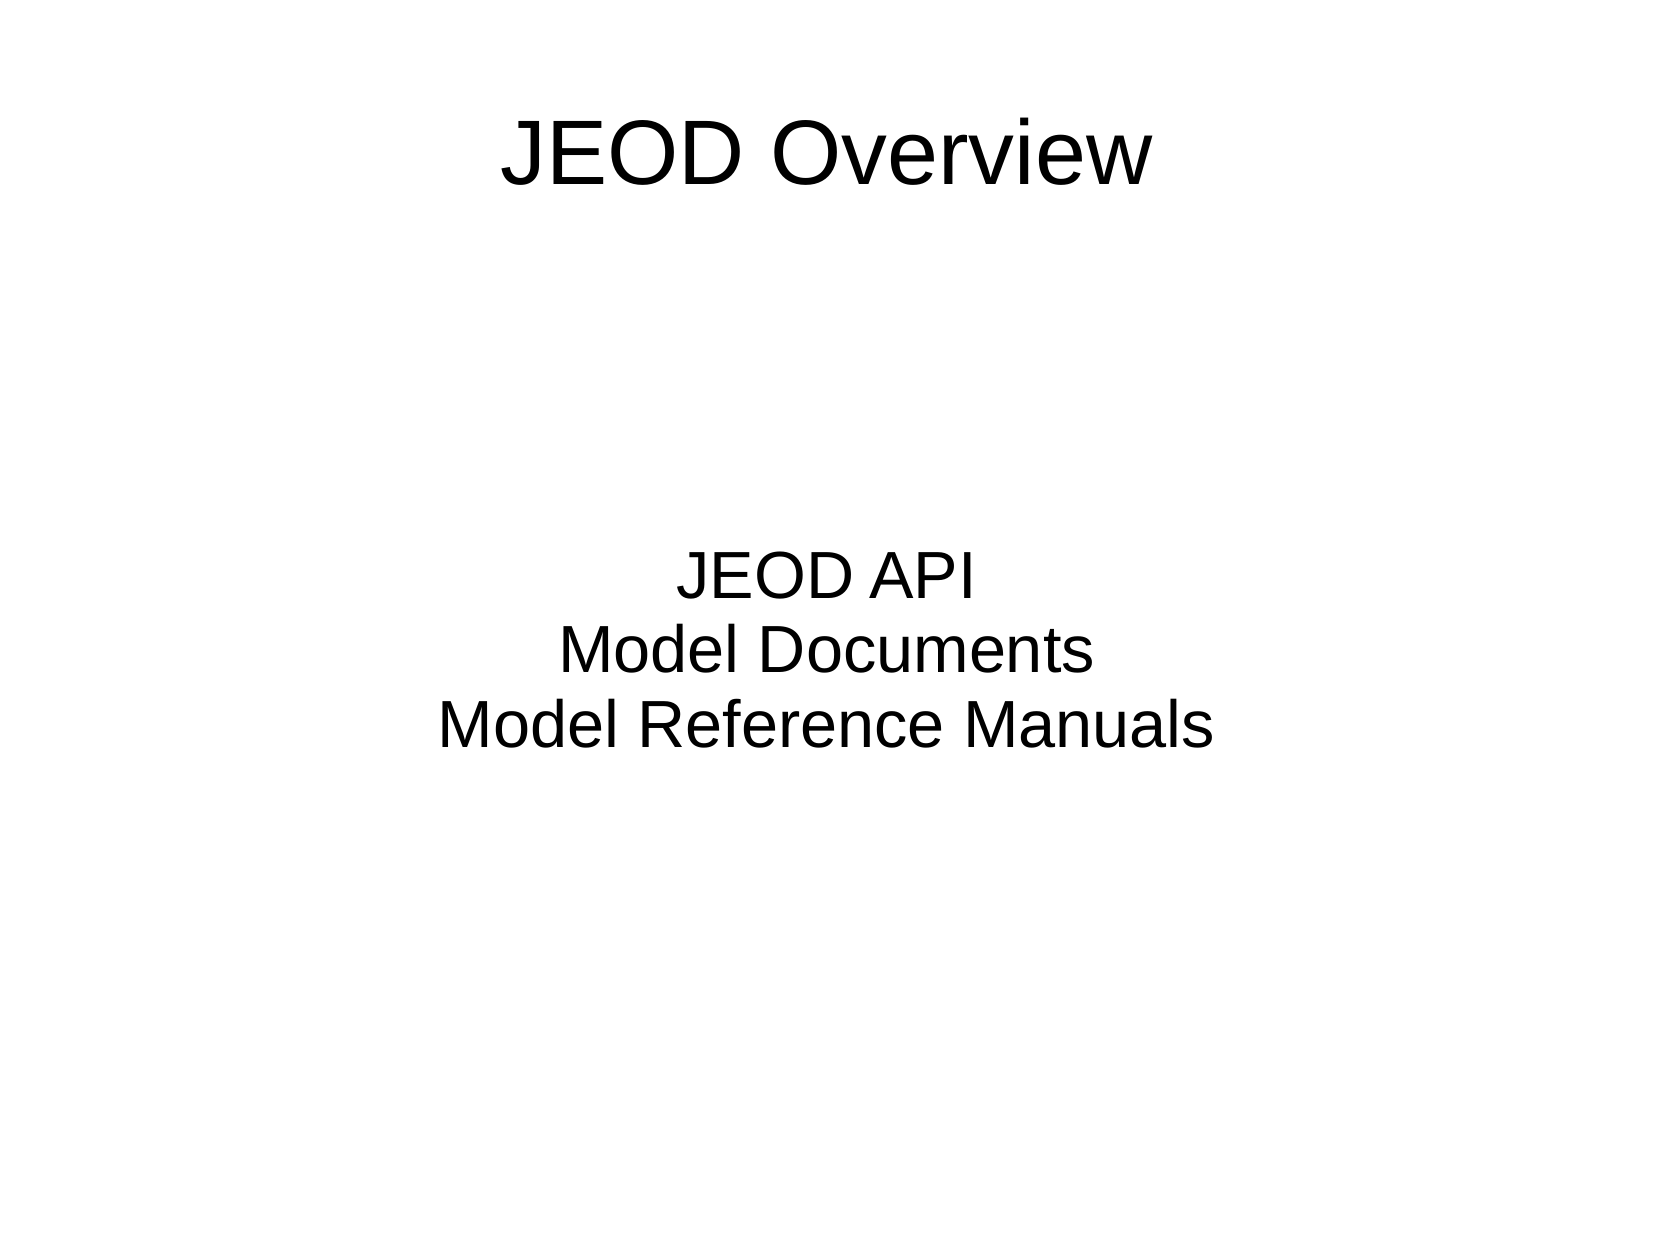

# JEOD Overview
JEOD API
Model Documents
Model Reference Manuals